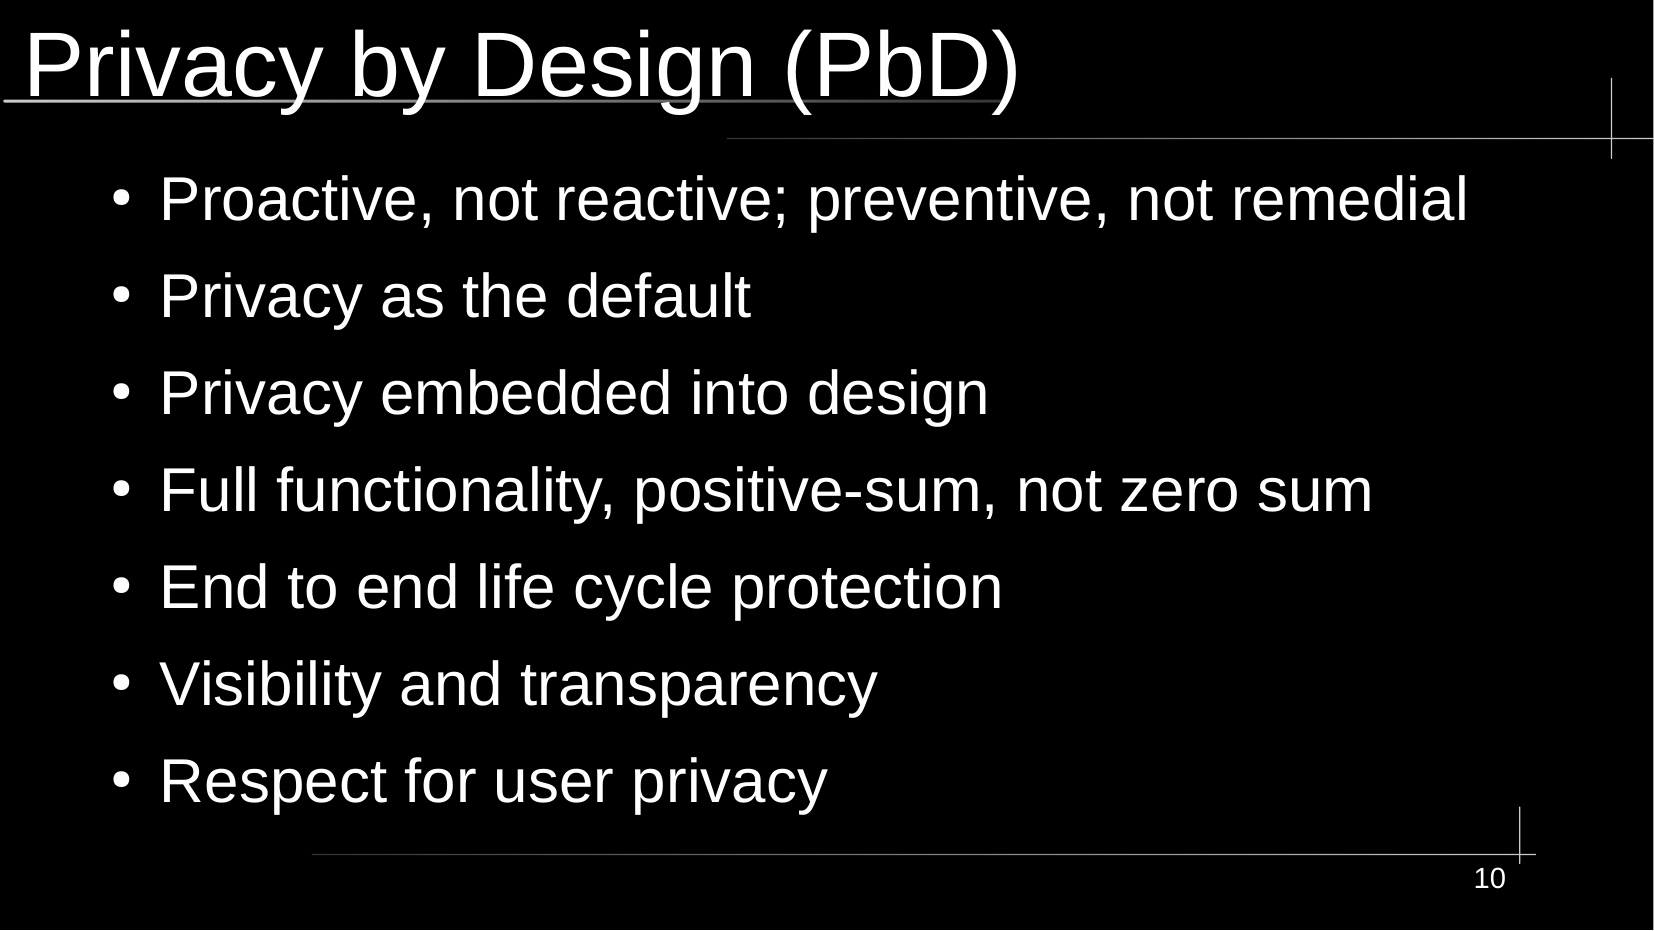

# Privacy by Design (PbD)
Proactive, not reactive; preventive, not remedial
Privacy as the default
Privacy embedded into design
Full functionality, positive-sum, not zero sum
End to end life cycle protection
Visibility and transparency
Respect for user privacy
10